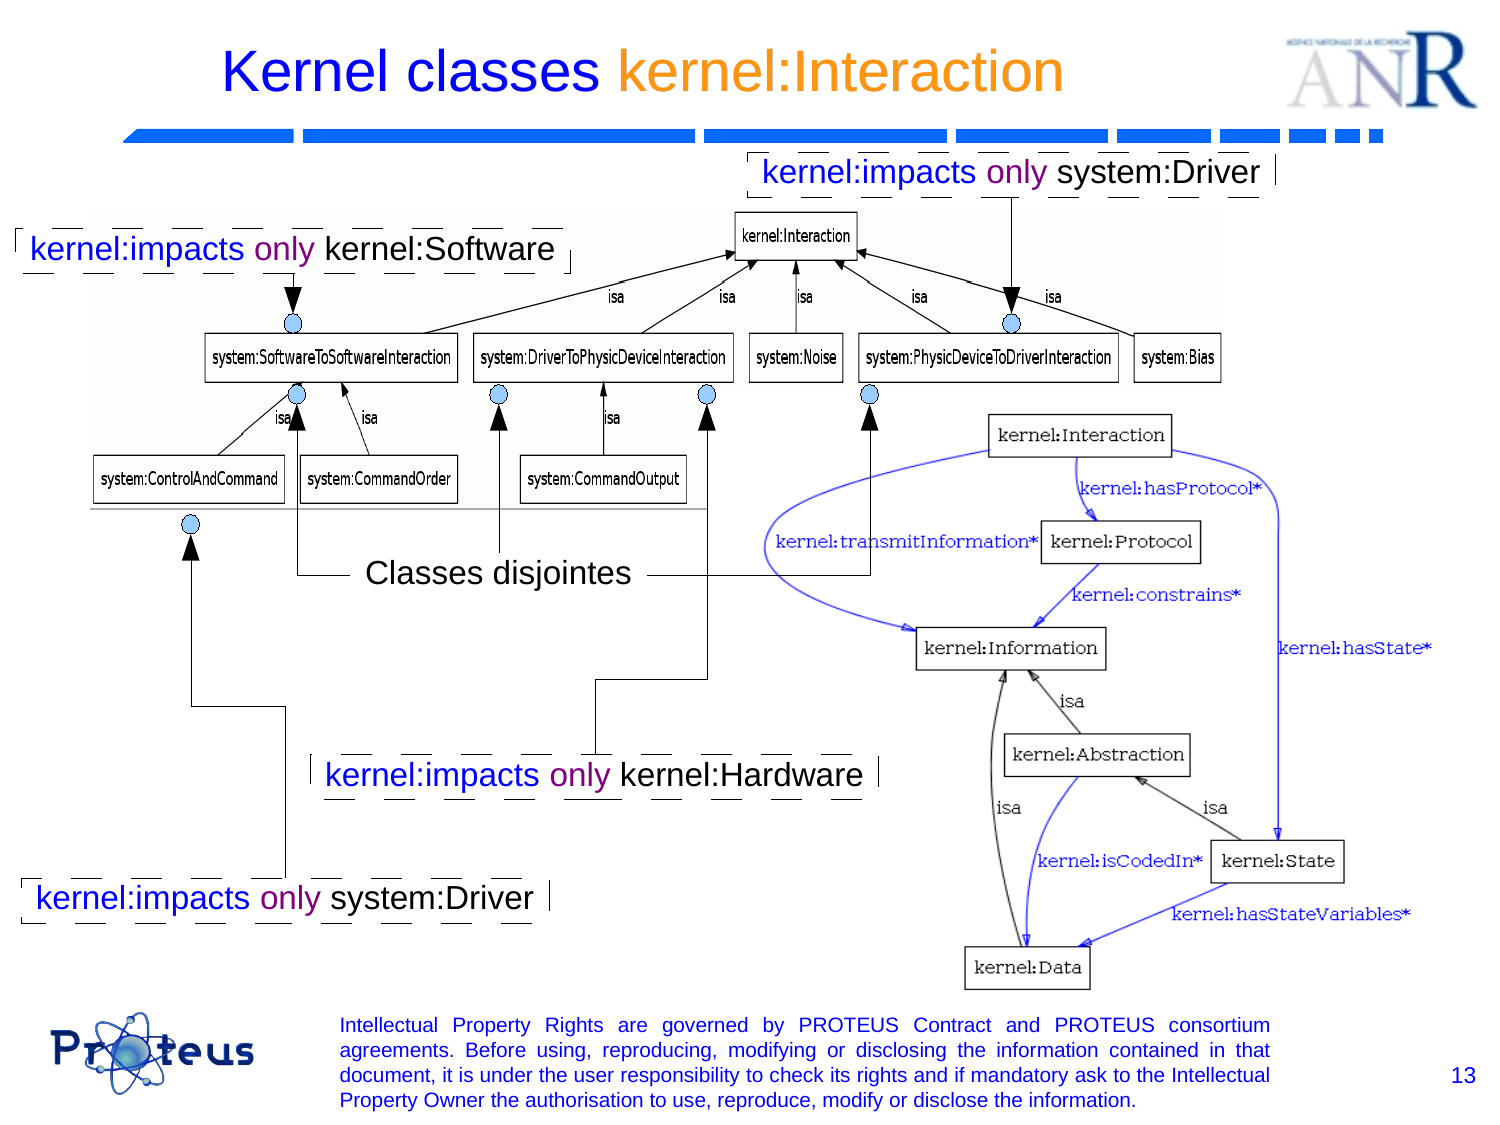

# Kernel classes kernel:Interaction
kernel:impacts only system:Driver
kernel:impacts only kernel:Software
Classes disjointes
kernel:impacts only kernel:Hardware
kernel:impacts only system:Driver
13